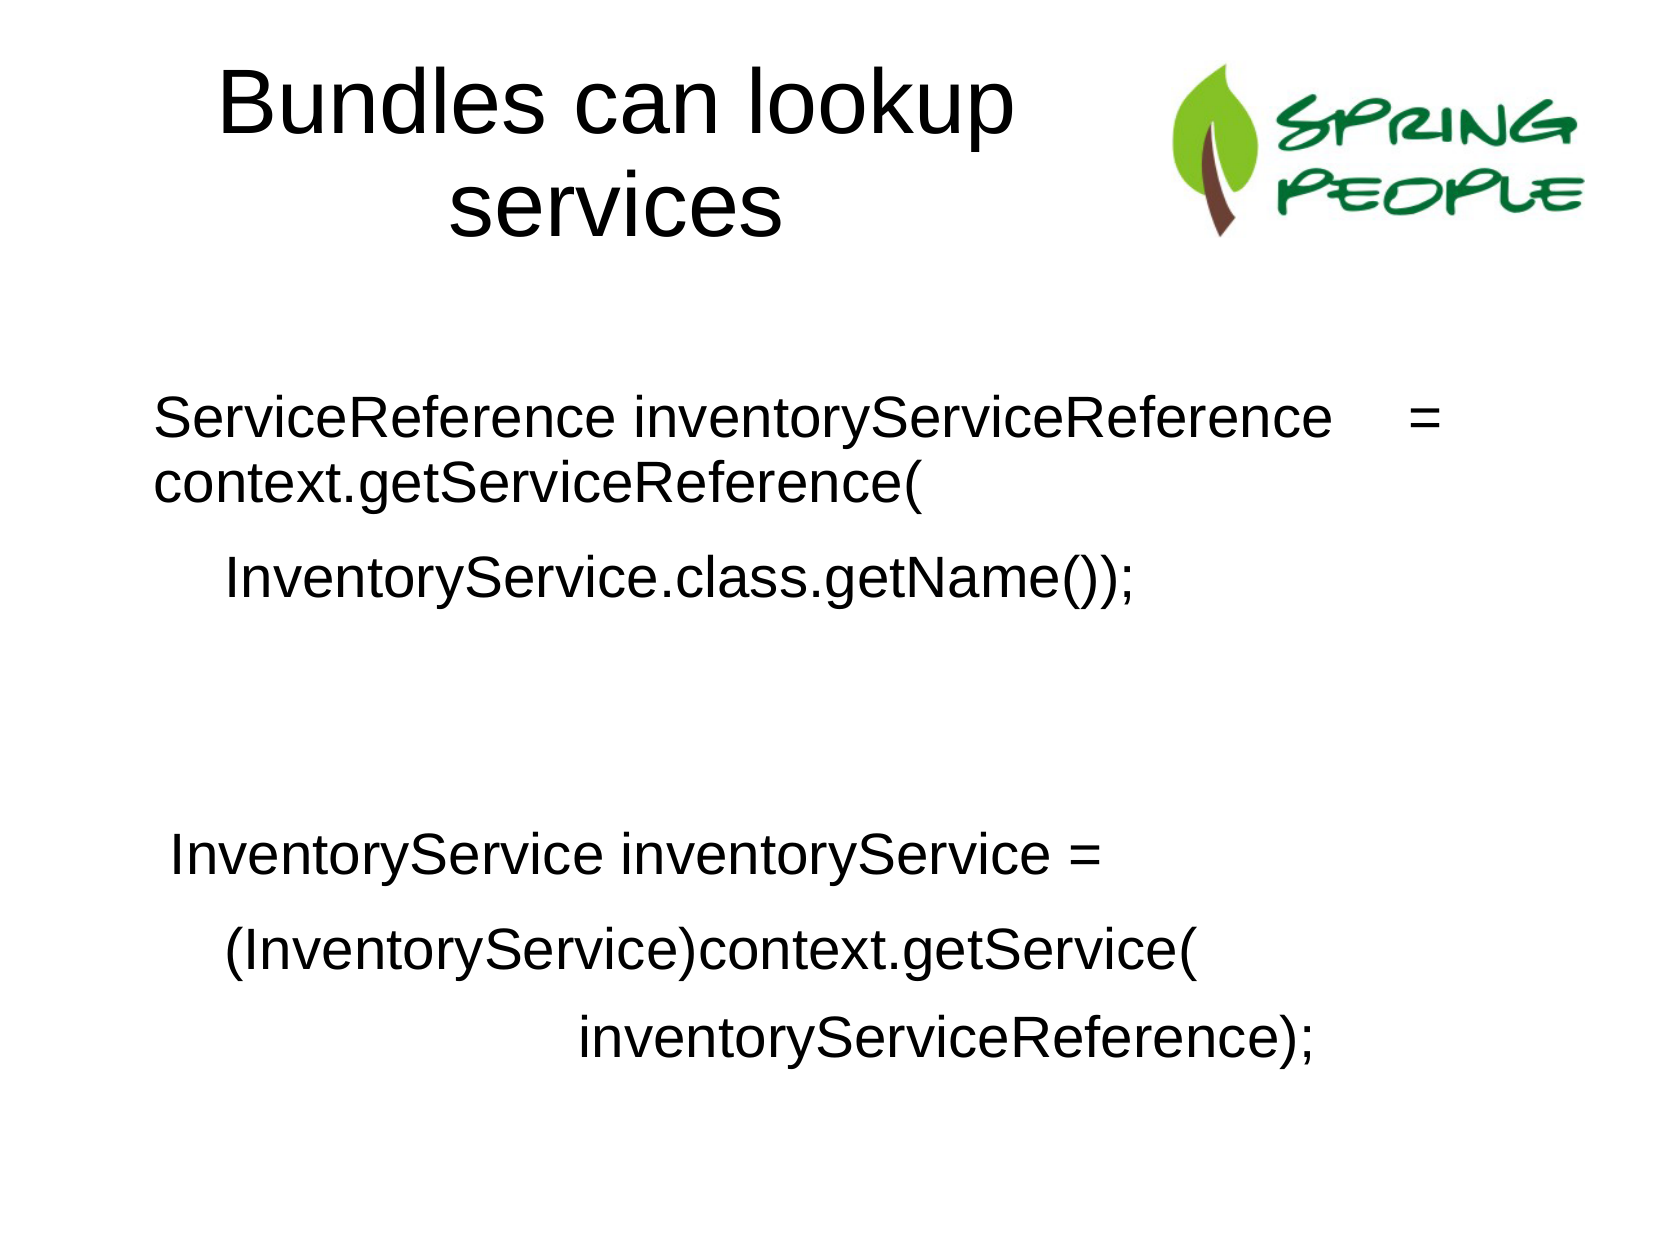

# Bundles can lookup services
ServiceReference inventoryServiceReference	= 		context.getServiceReference(
InventoryService.class.getName());
 InventoryService inventoryService =
(InventoryService)context.getService(
inventoryServiceReference);